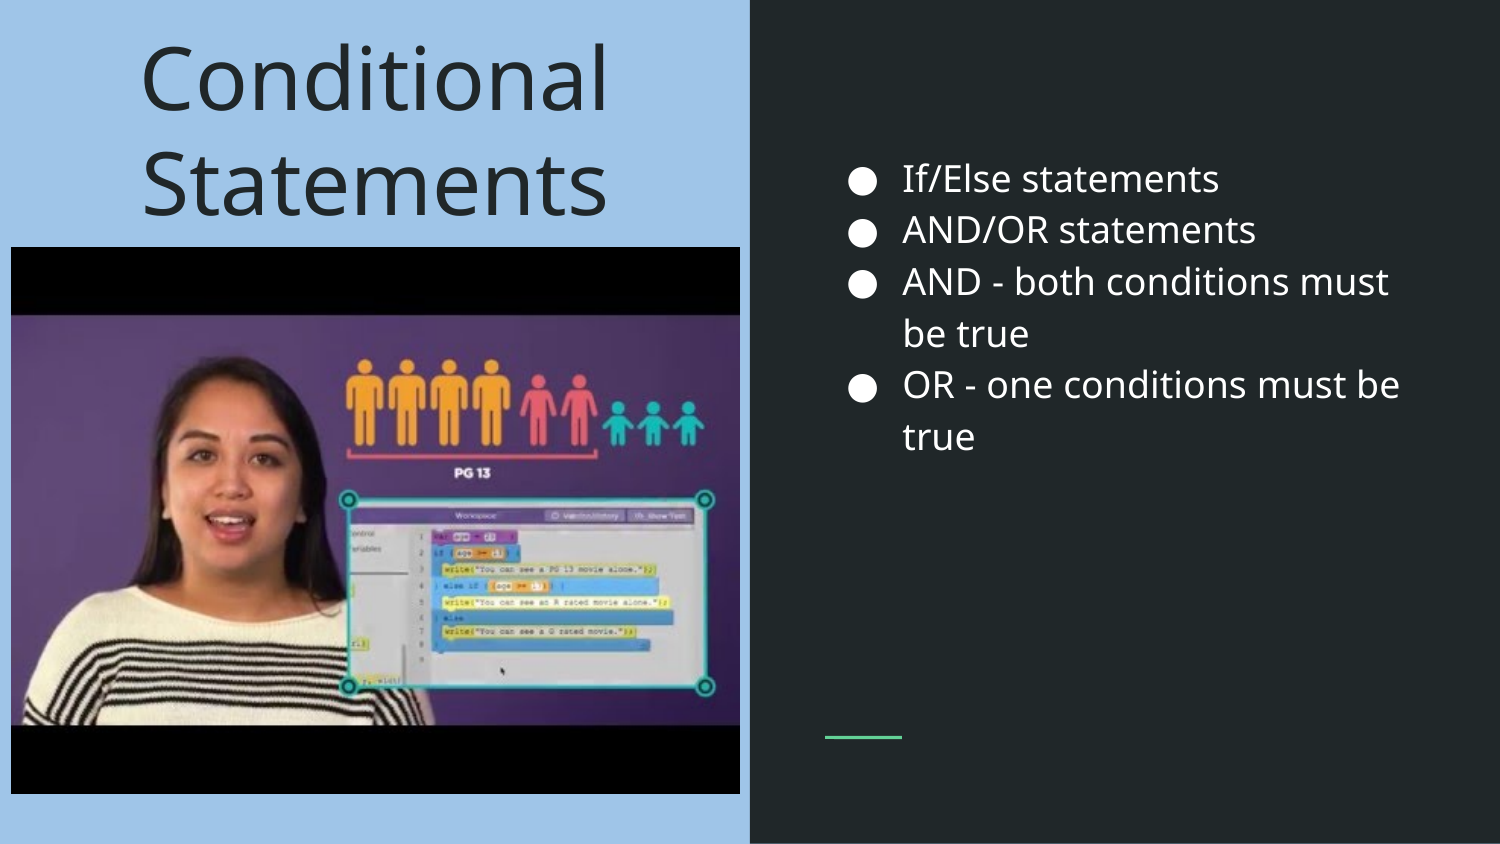

# Conditional Statements
If/Else statements
AND/OR statements
AND - both conditions must be true
OR - one conditions must be true